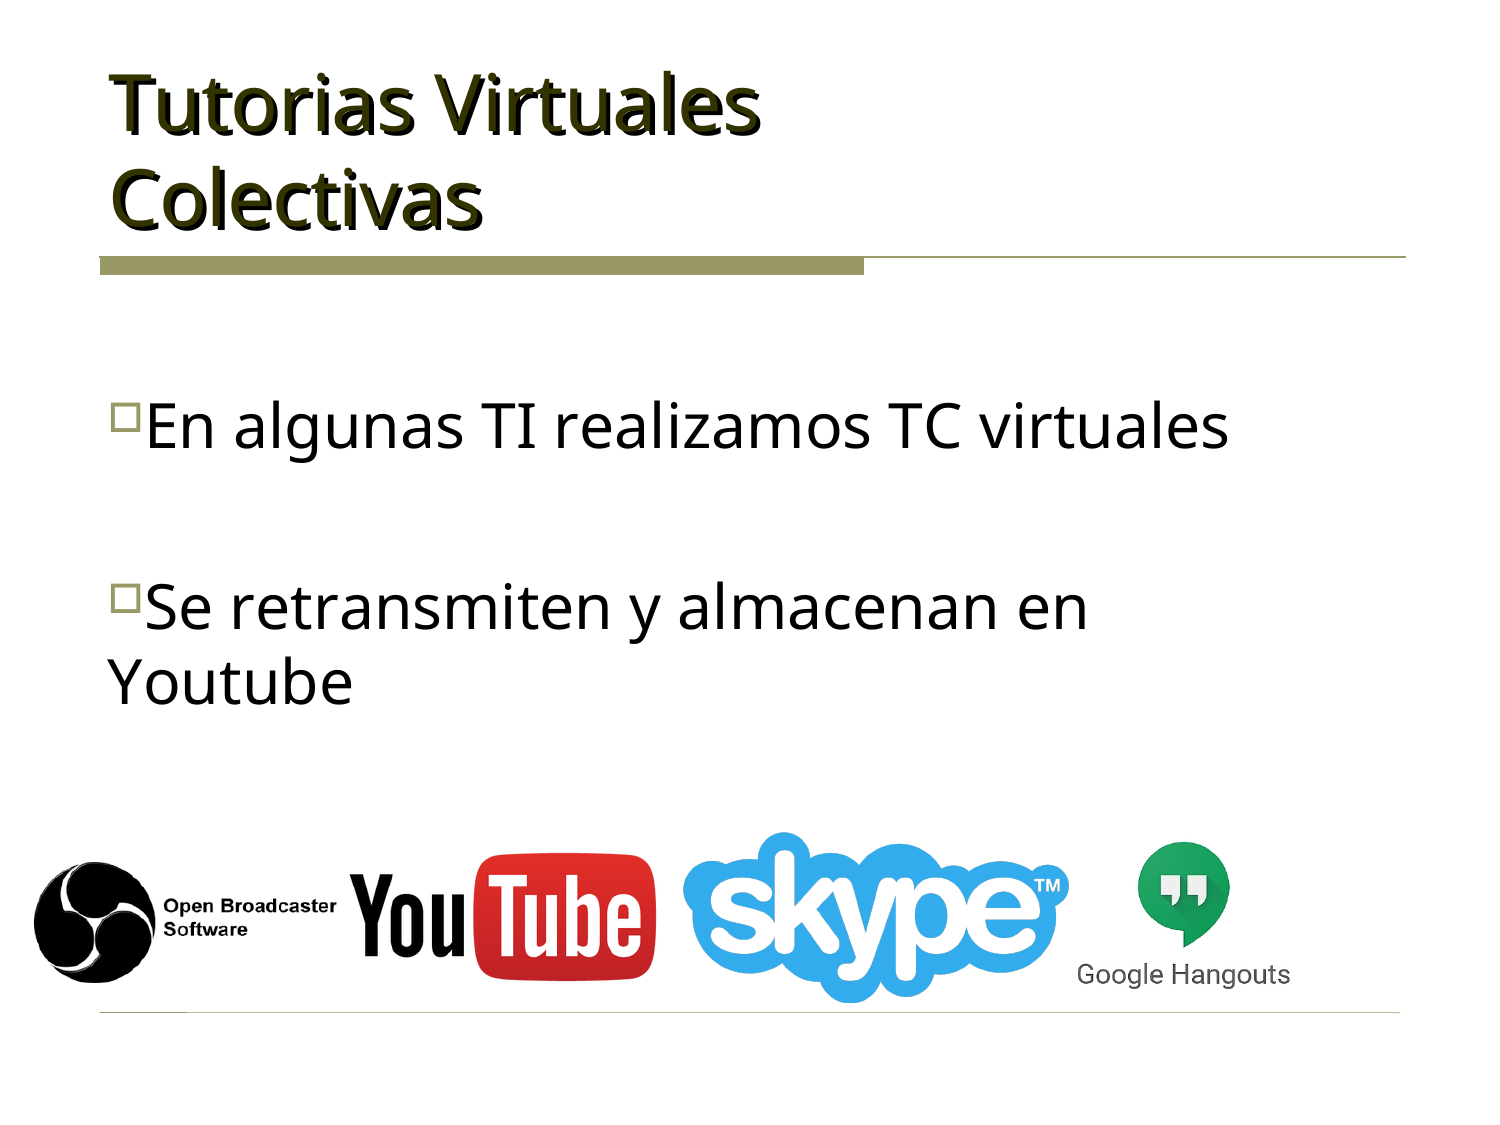

# Tutorias Virtuales Colectivas
En algunas TI realizamos TC virtuales
Se retransmiten y almacenan en Youtube